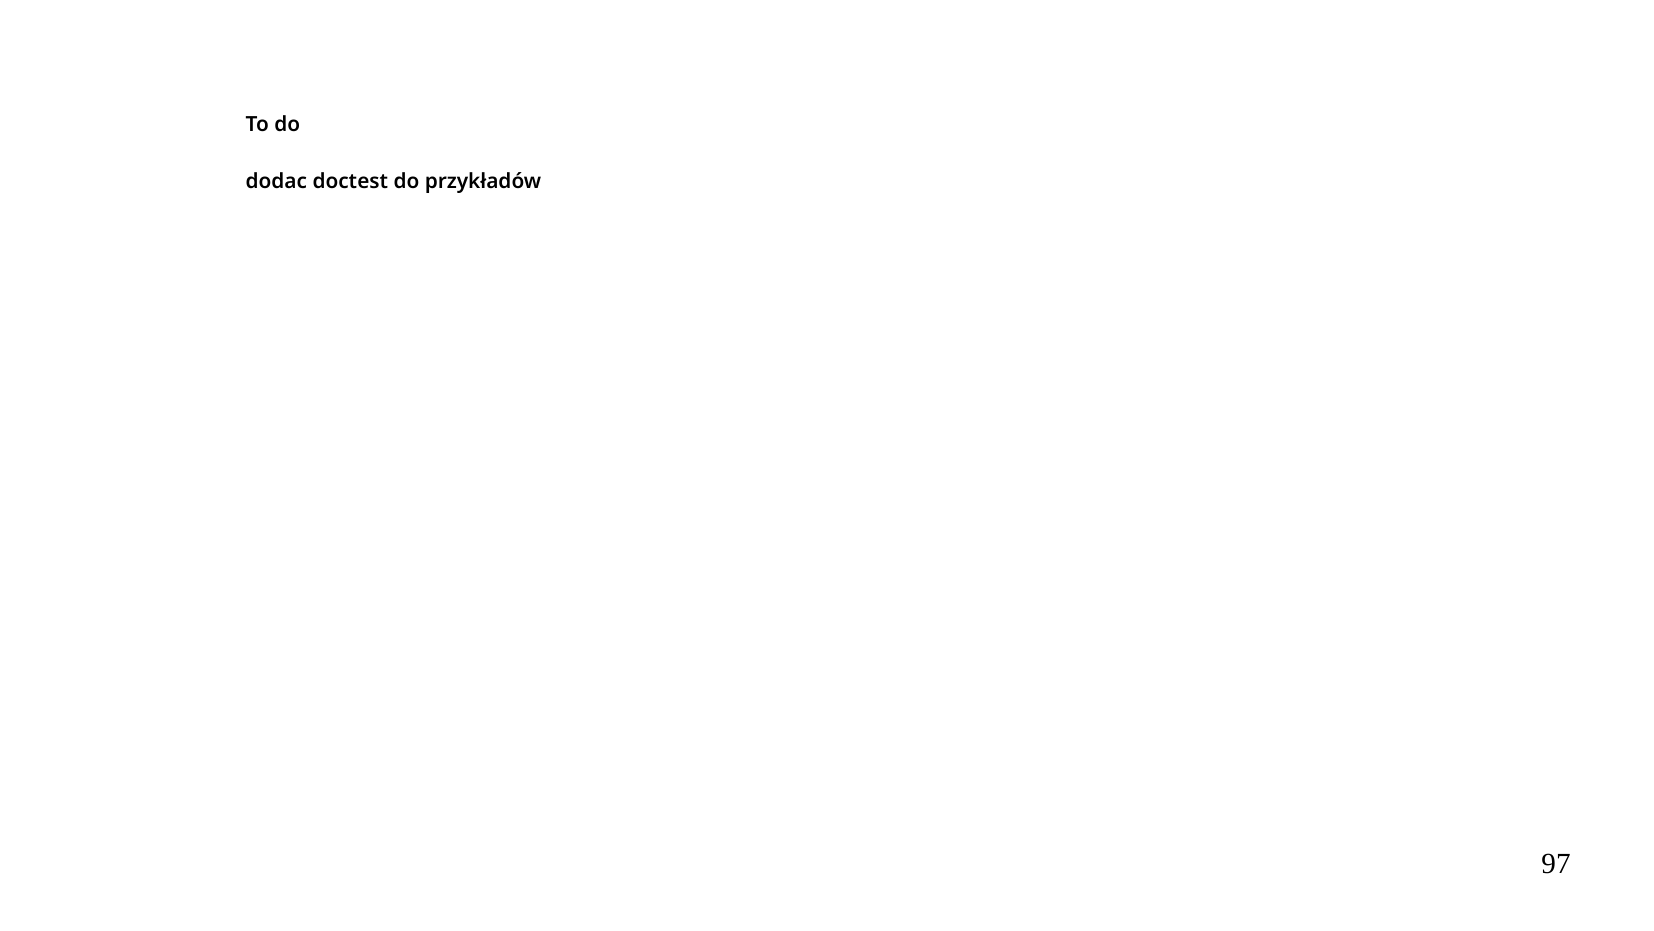

To do
dodac doctest do przykładów
97